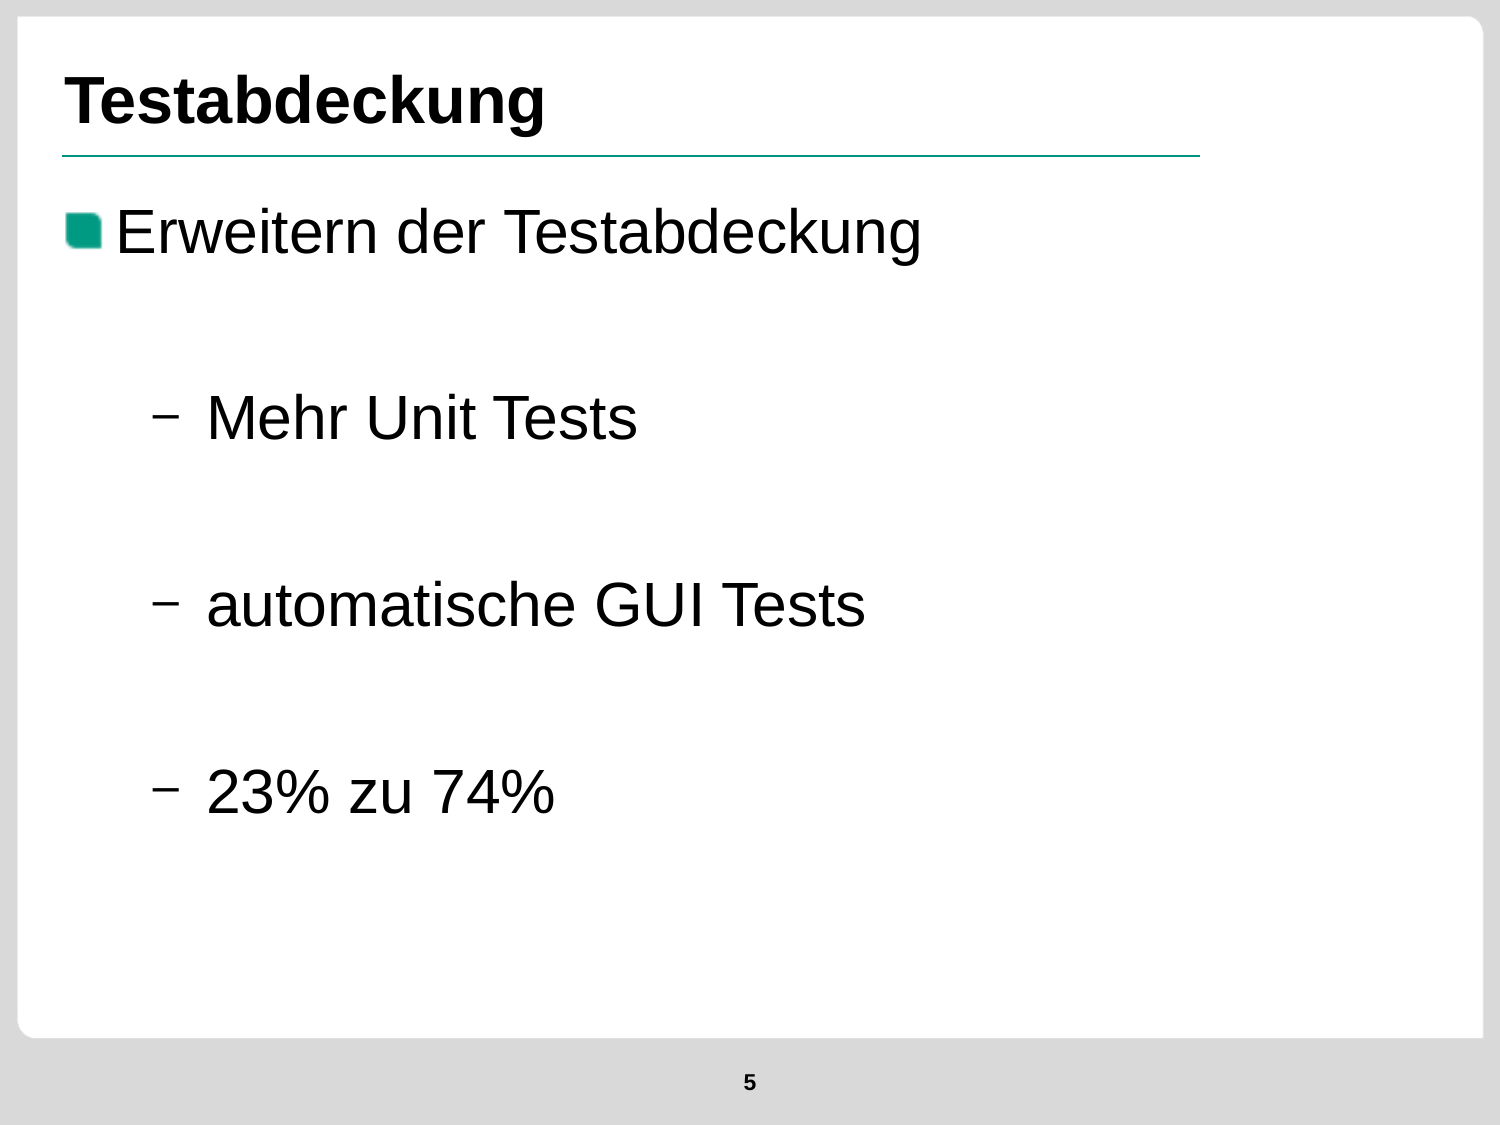

# Testabdeckung
Erweitern der Testabdeckung
Mehr Unit Tests
automatische GUI Tests
23% zu 74%